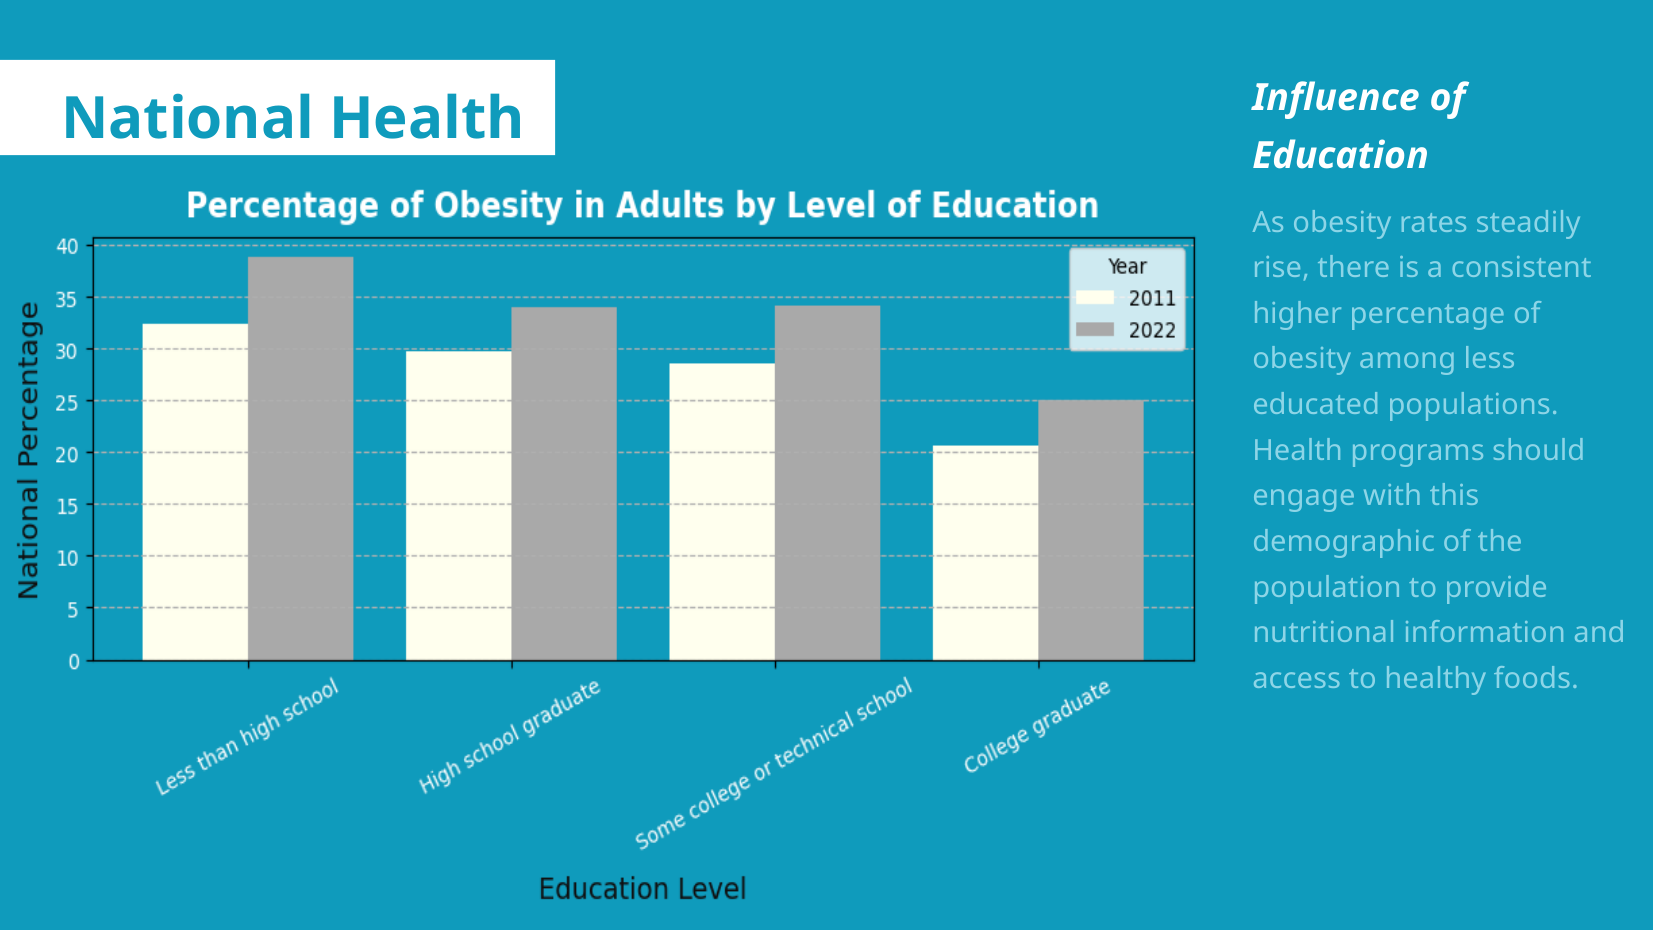

# National Health
Influence of Education
As obesity rates steadily rise, there is a consistent higher percentage of obesity among less educated populations. Health programs should engage with this demographic of the population to provide nutritional information and access to healthy foods.